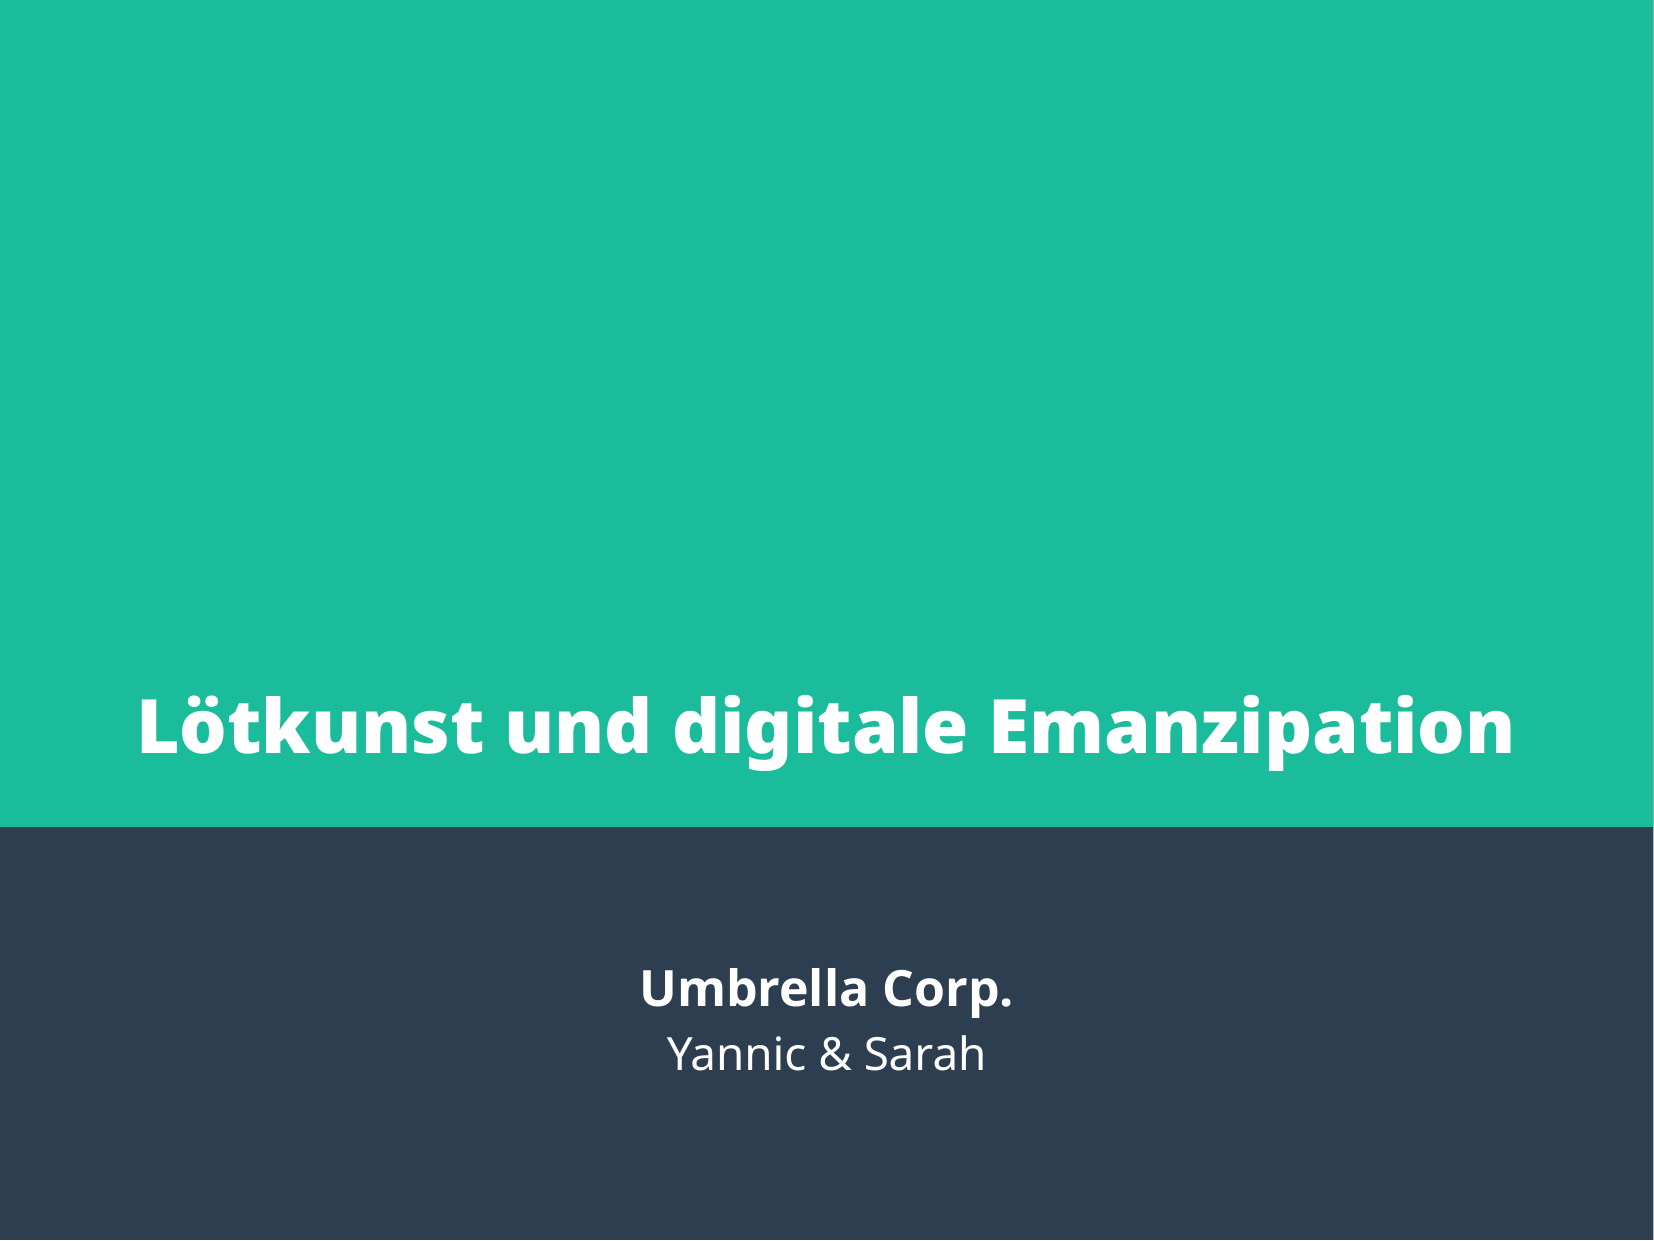

# Lötkunst und digitale Emanzipation
Umbrella Corp.
Yannic & Sarah